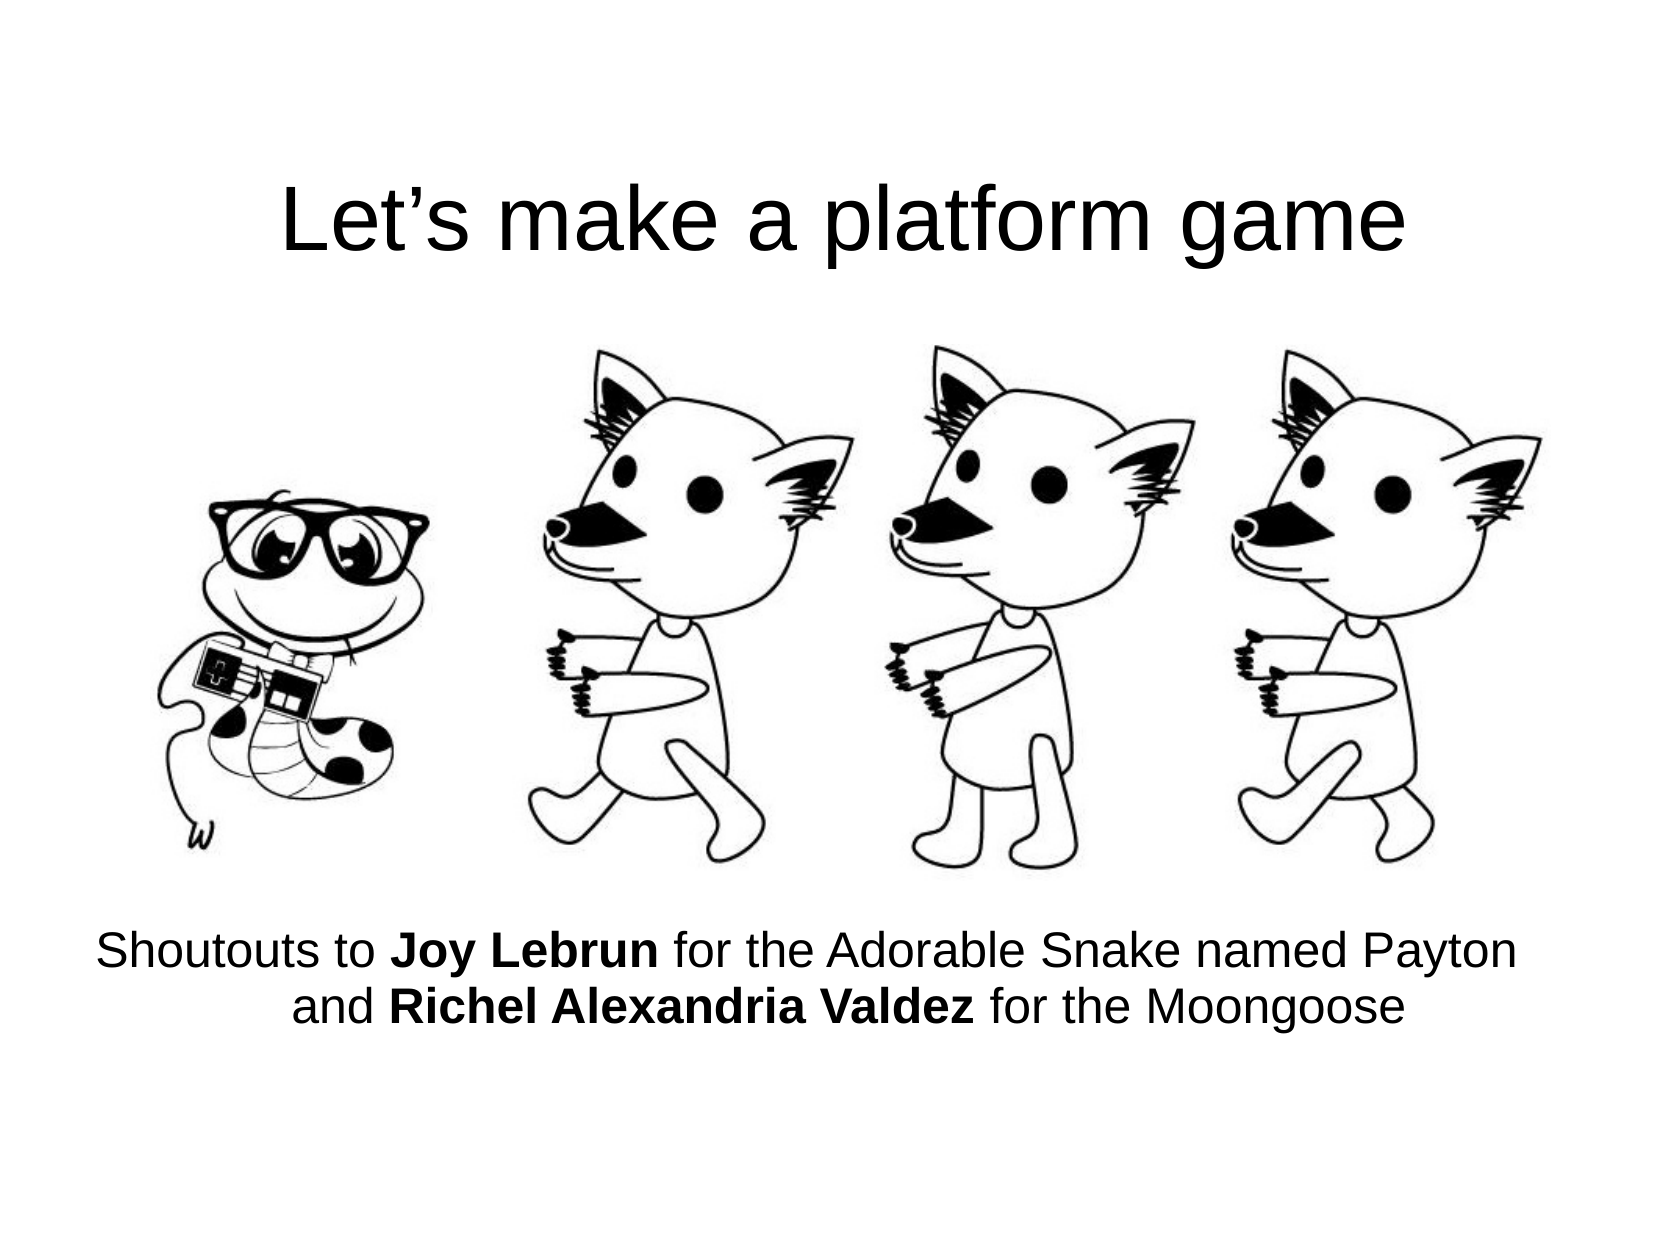

# Let’s make a platform game
Shoutouts to Joy Lebrun for the Adorable Snake named Payton
 and Richel Alexandria Valdez for the Moongoose